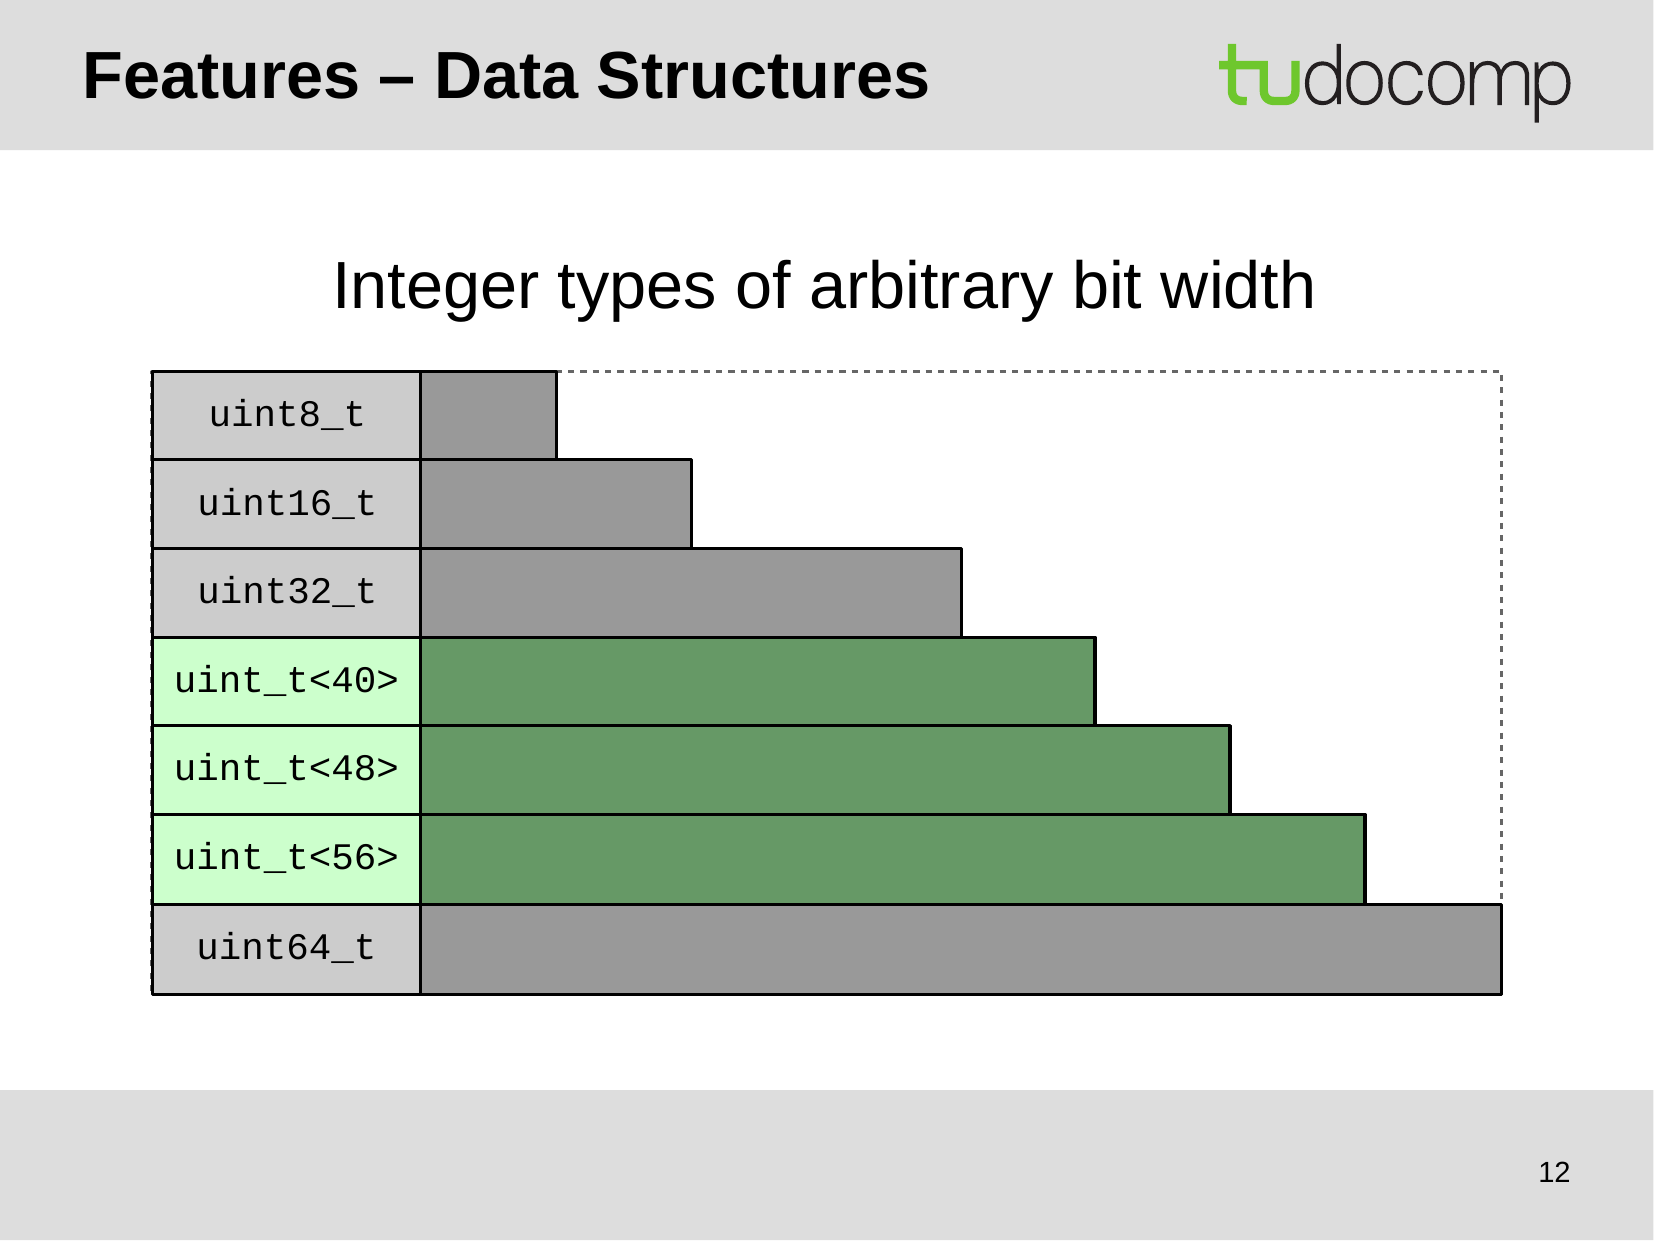

# Features – Data Structures
Integer types of arbitrary bit width
uint8_t
uint16_t
uint32_t
uint_t<40>
uint_t<48>
uint_t<56>
uint64_t
12